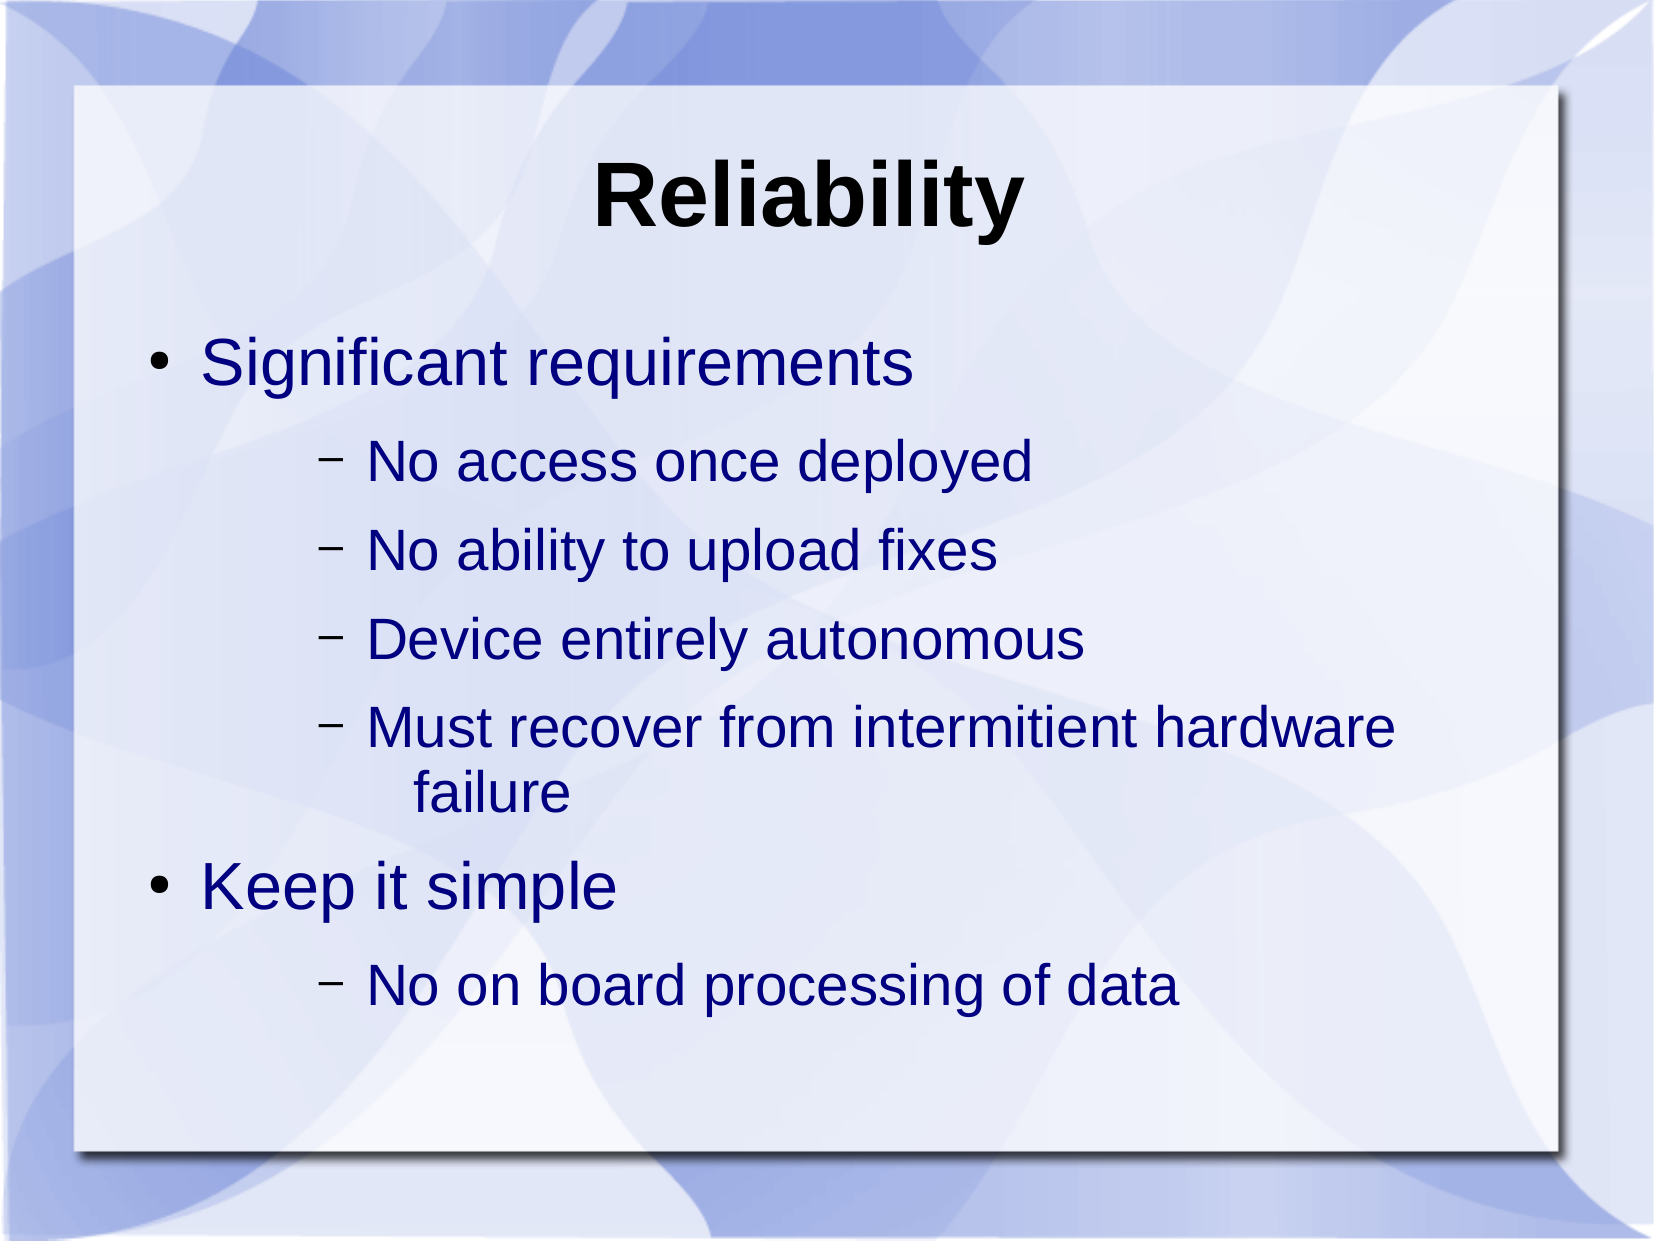

# Reliability
Significant requirements
No access once deployed
No ability to upload fixes
Device entirely autonomous
Must recover from intermitient hardware failure
Keep it simple
No on board processing of data